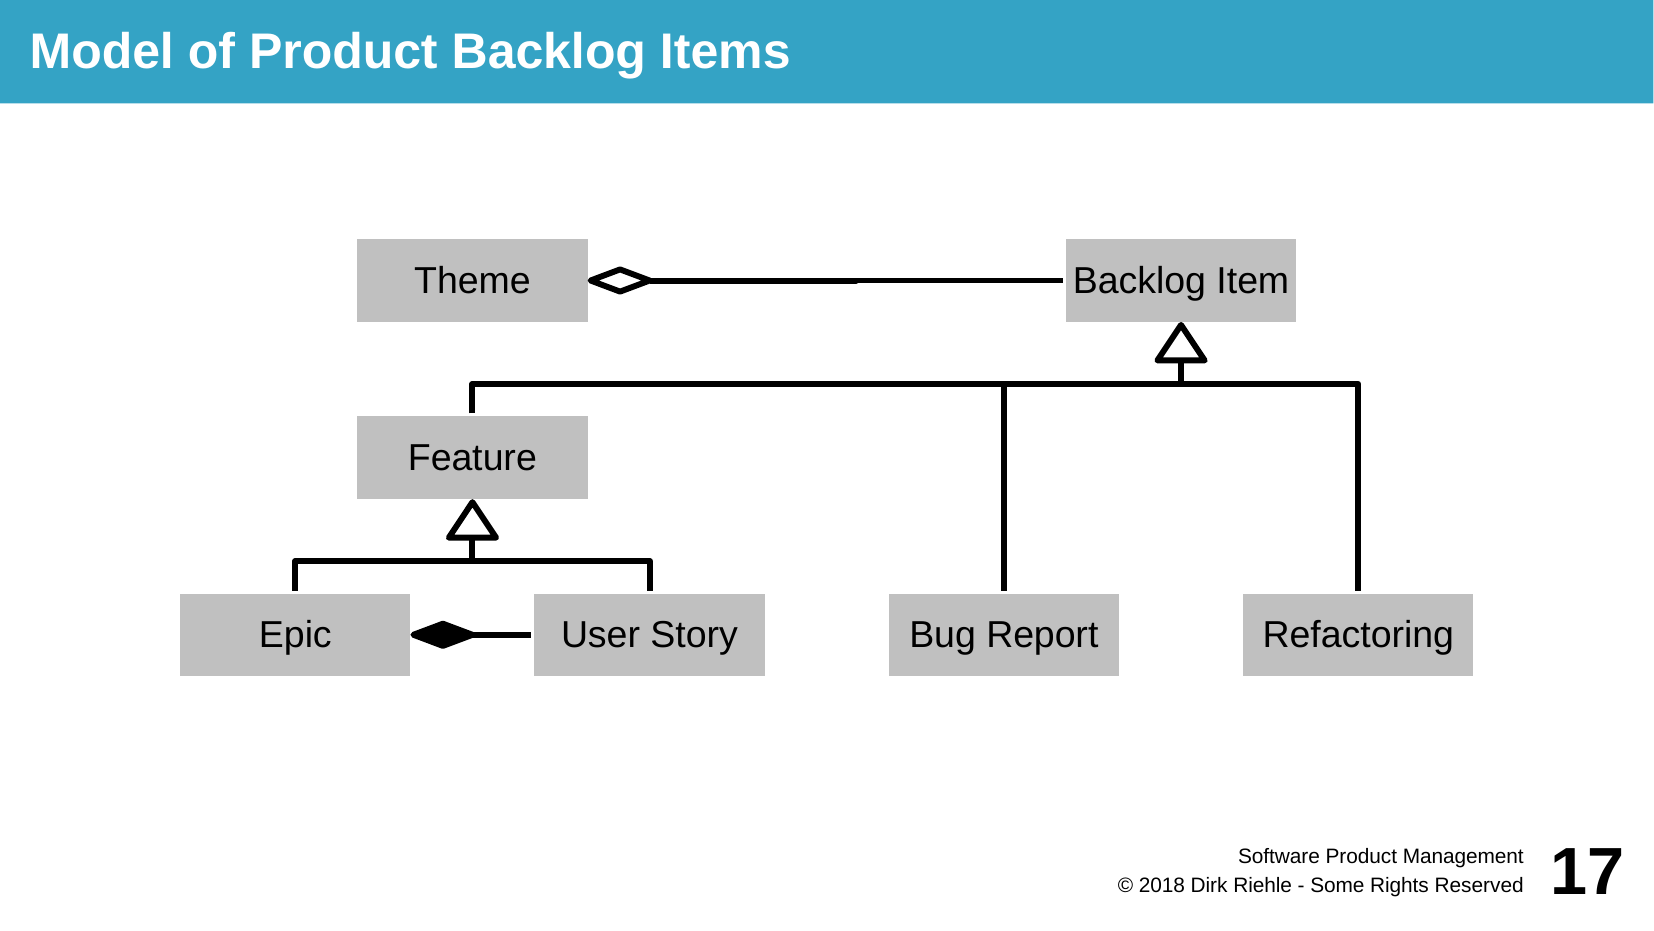

# Model of Product Backlog Items
Theme
Backlog Item
Feature
Epic
User Story
Bug Report
Refactoring
Software Product Management
17
© 2018 Dirk Riehle - Some Rights Reserved